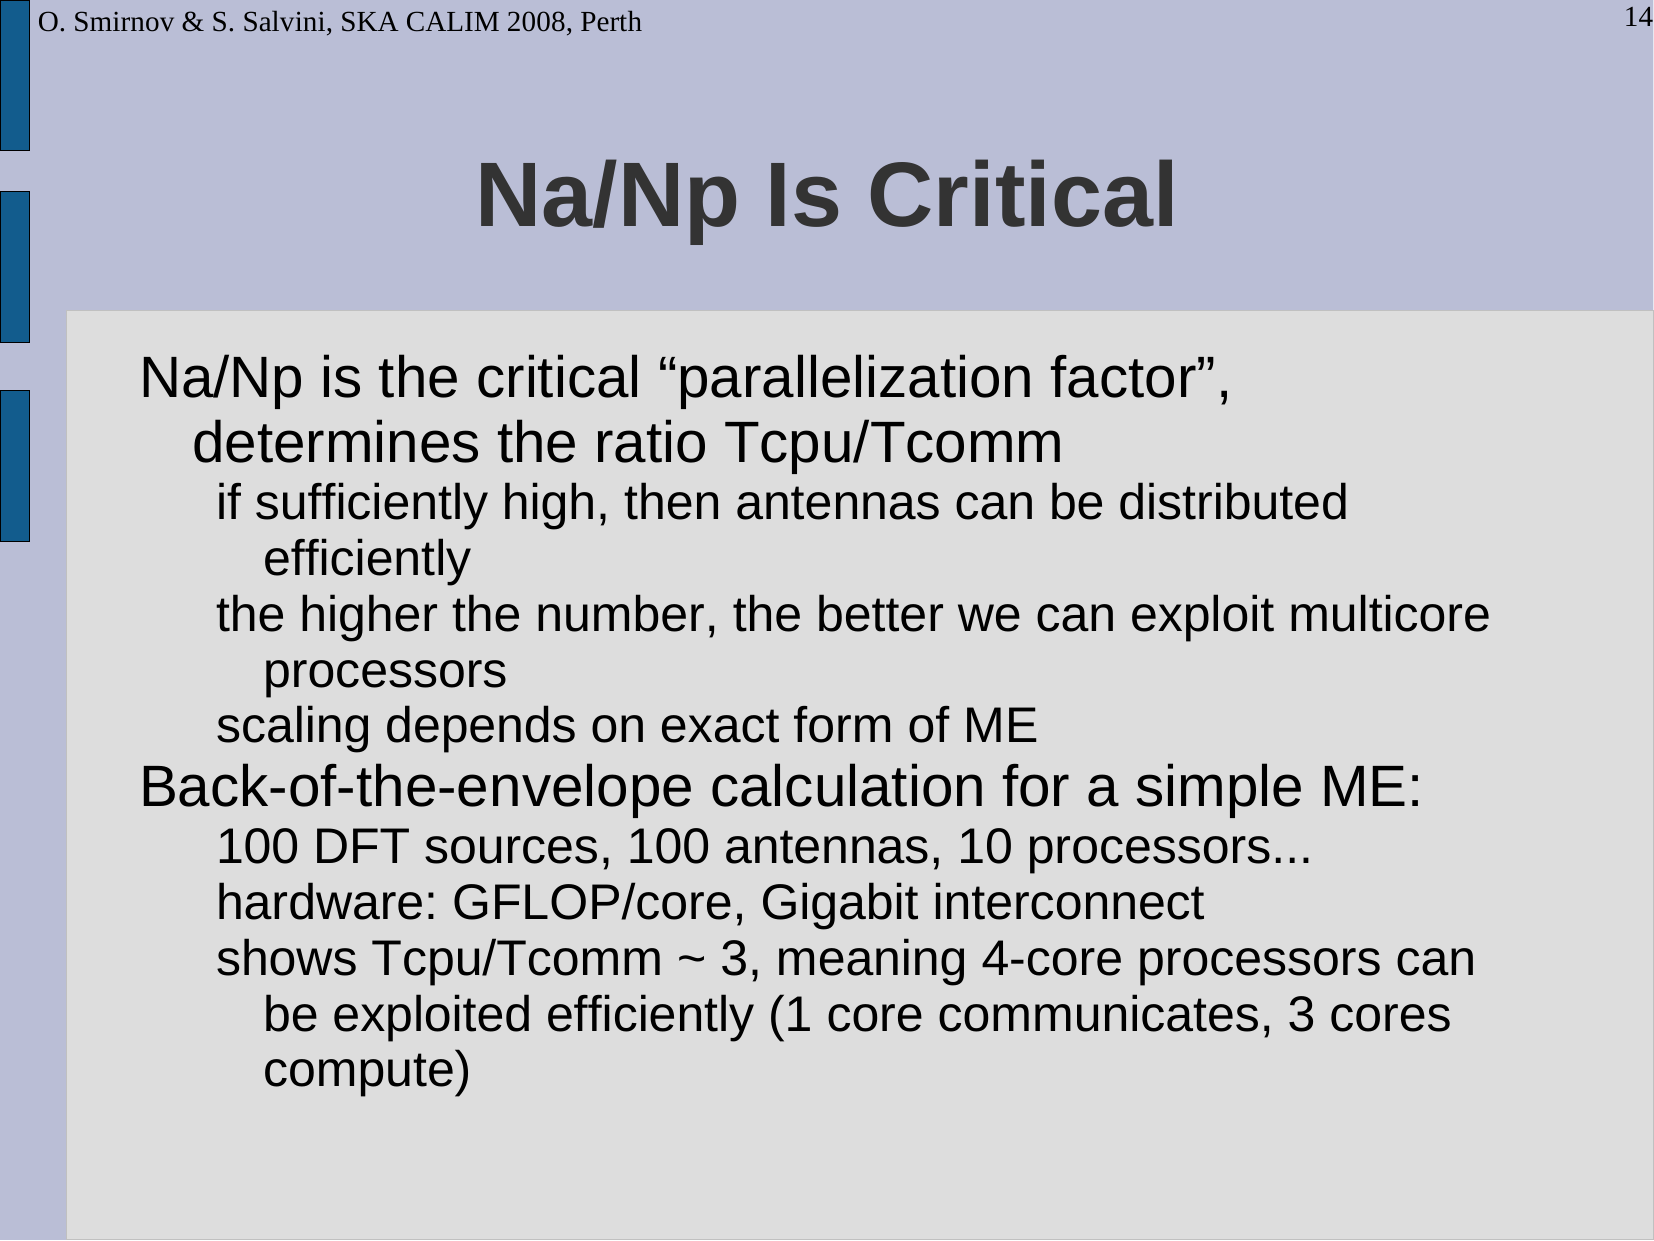

14
O. Smirnov & S. Salvini, SKA CALIM 2008, Perth
# Na/Np Is Critical
Na/Np is the critical “parallelization factor”, determines the ratio Tcpu/Tcomm
if sufficiently high, then antennas can be distributed efficiently
the higher the number, the better we can exploit multicore processors
scaling depends on exact form of ME
Back-of-the-envelope calculation for a simple ME:
100 DFT sources, 100 antennas, 10 processors...
hardware: GFLOP/core, Gigabit interconnect
shows Tcpu/Tcomm ~ 3, meaning 4-core processors can be exploited efficiently (1 core communicates, 3 cores compute)